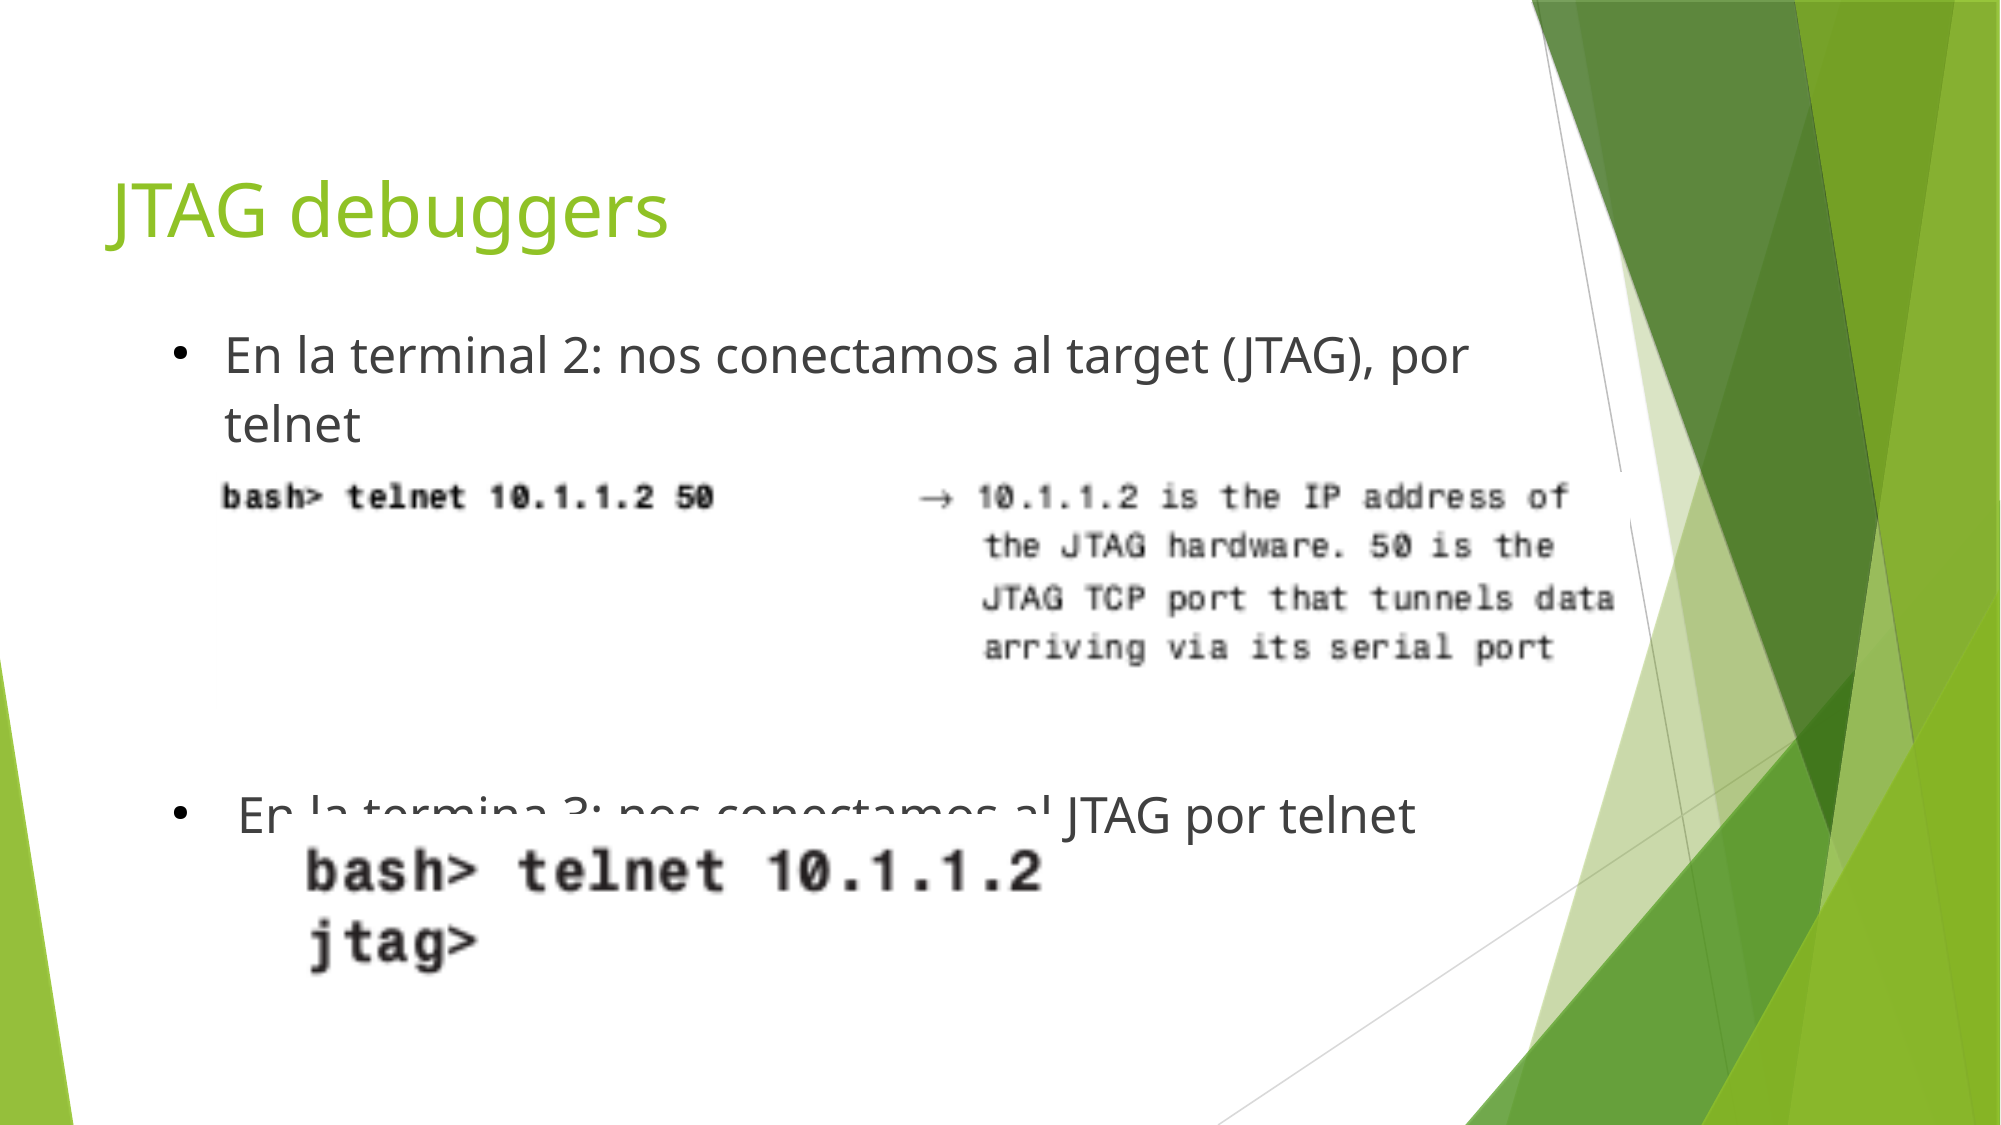

# JTAG debuggers
En la terminal 2: nos conectamos al target (JTAG), por telnet
 En la termina 3: nos conectamos al JTAG por telnet